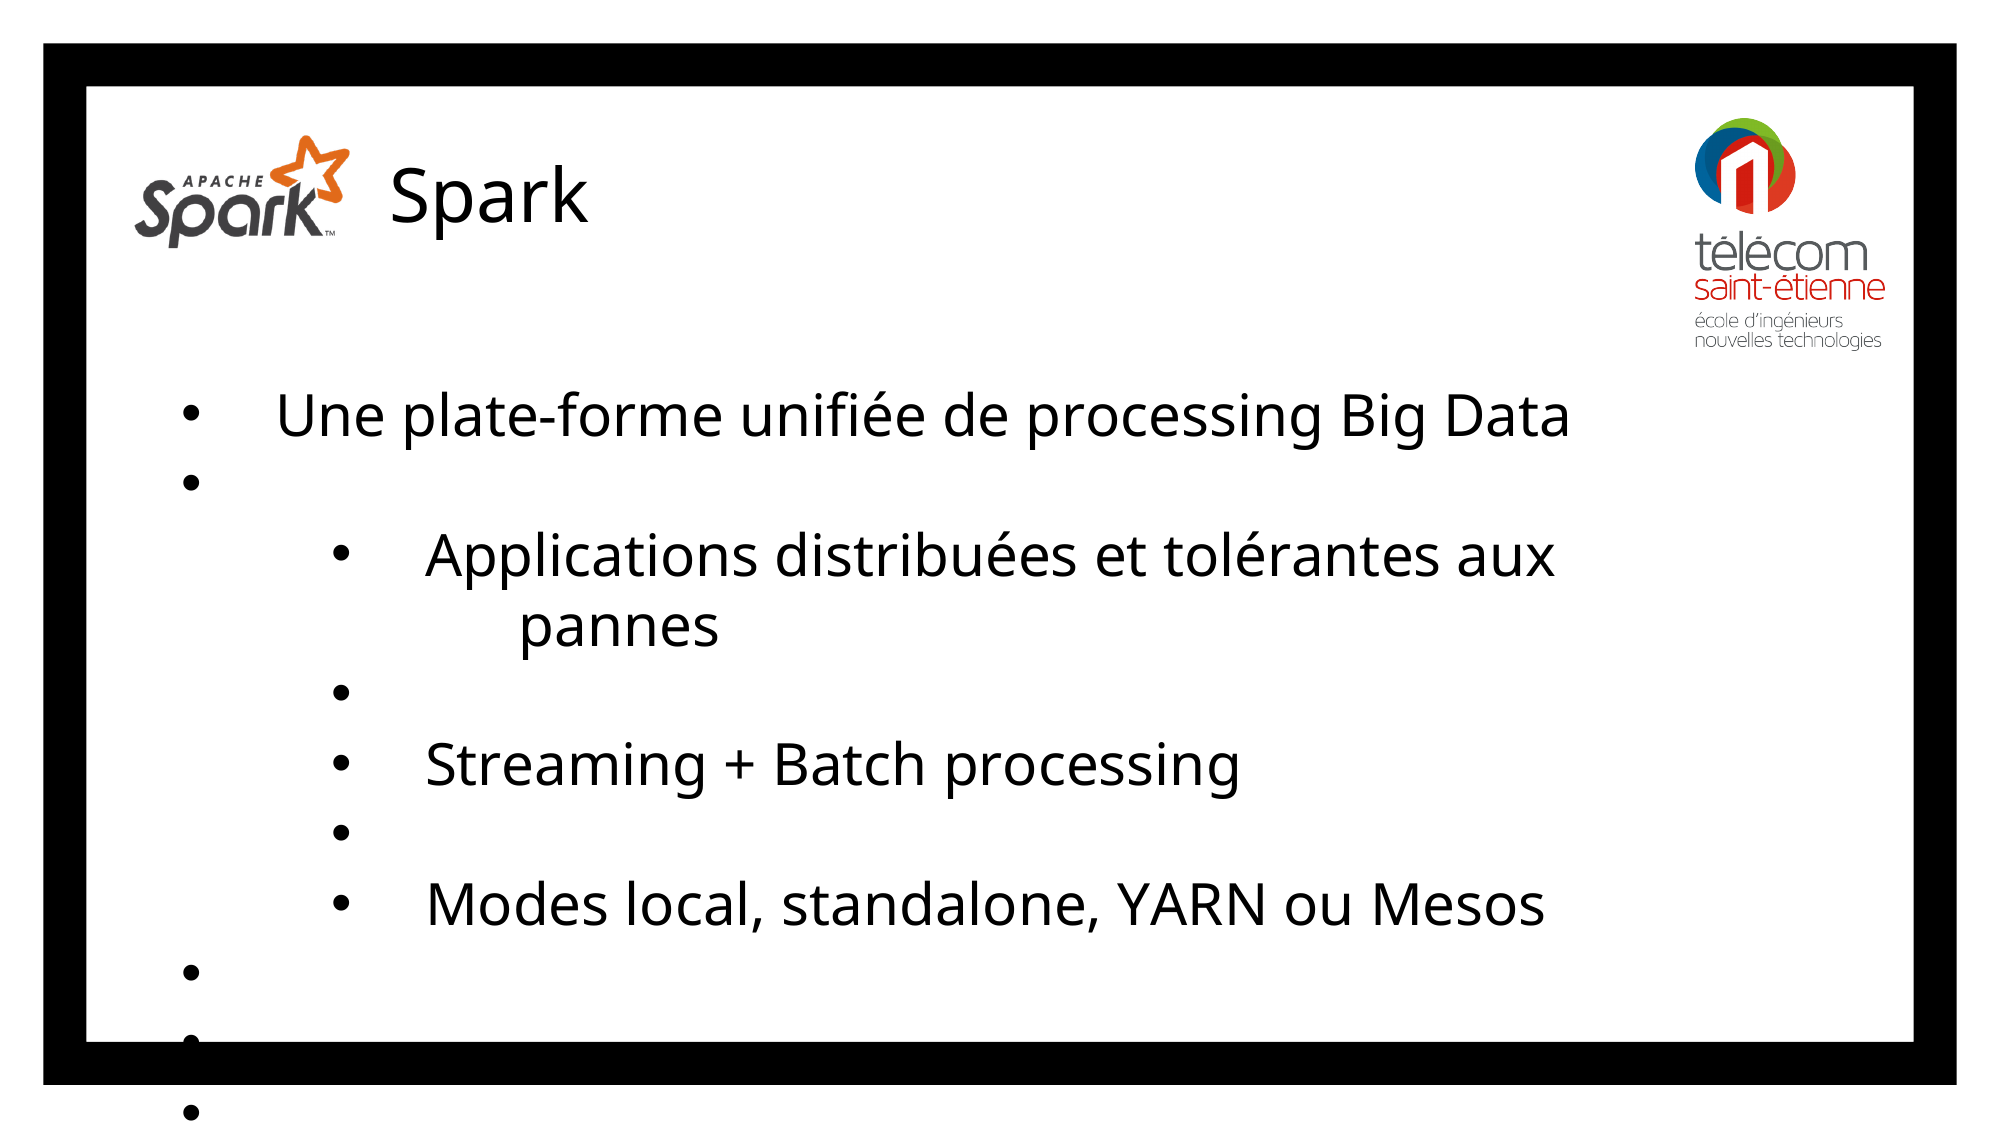

# Spark
Une plate-forme unifiée de processing Big Data
Applications distribuées et tolérantes aux pannes
Streaming + Batch processing
Modes local, standalone, YARN ou Mesos